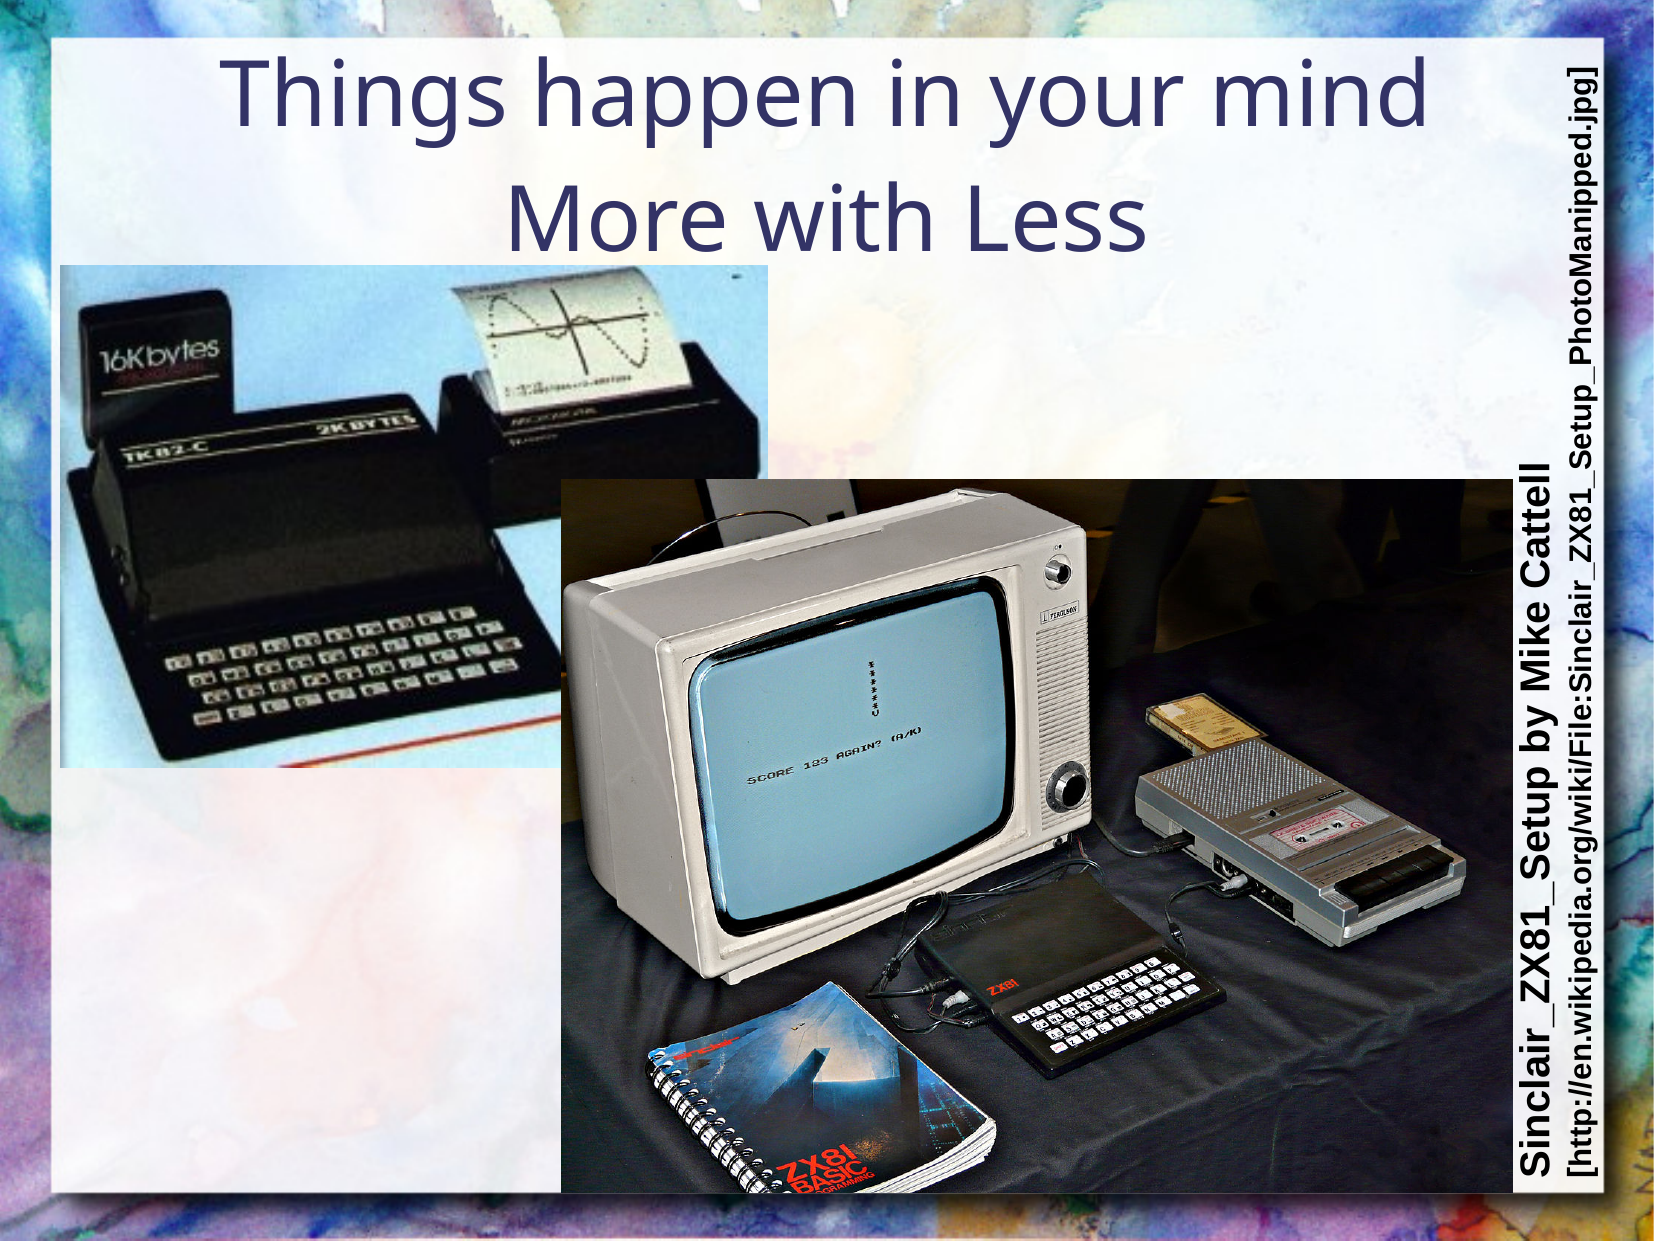

# Things happen in your mind More with Less
Sinclair_ZX81_Setup by Mike Cattell
[http://en.wikipedia.org/wiki/File:Sinclair_ZX81_Setup_PhotoManipped.jpg]